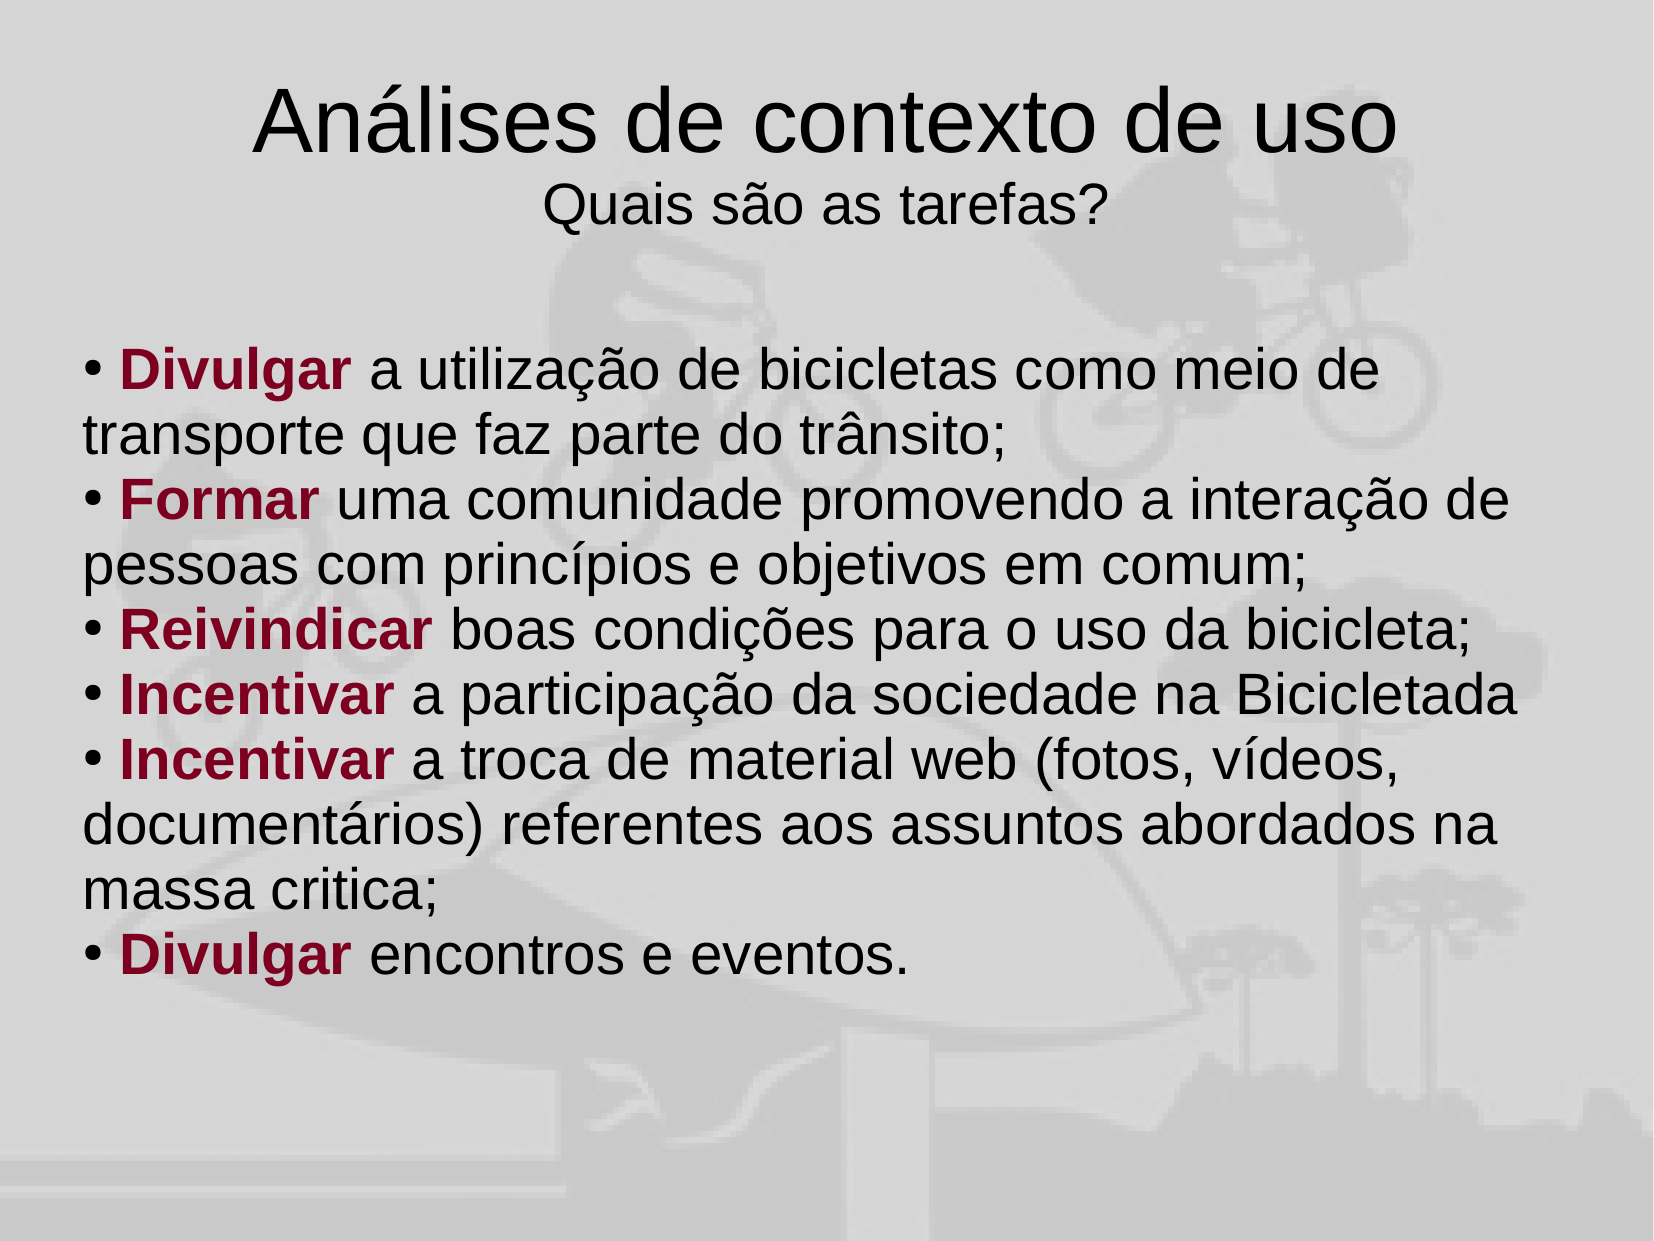

# Análises de contexto de uso Quais são as tarefas?
 Divulgar a utilização de bicicletas como meio de transporte que faz parte do trânsito;
 Formar uma comunidade promovendo a interação de pessoas com princípios e objetivos em comum;
 Reivindicar boas condições para o uso da bicicleta;
 Incentivar a participação da sociedade na Bicicletada
 Incentivar a troca de material web (fotos, vídeos, documentários) referentes aos assuntos abordados na massa critica;
 Divulgar encontros e eventos.